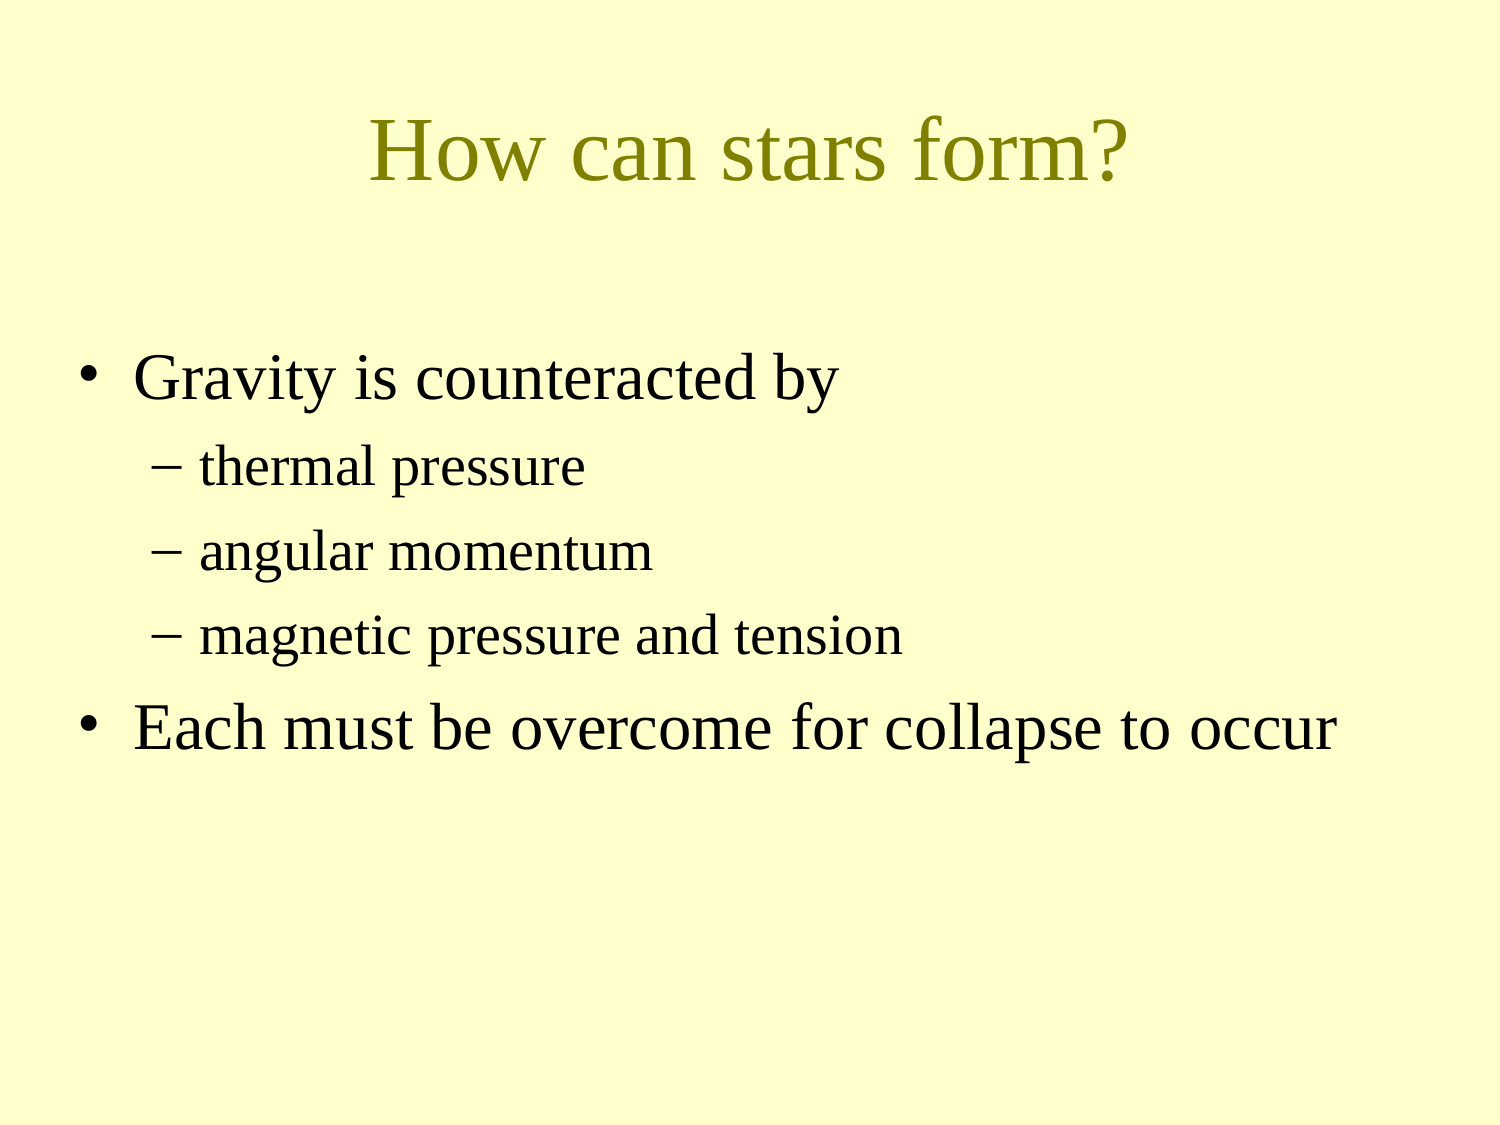

# How can stars form?
Gravity is counteracted by
thermal pressure
angular momentum
magnetic pressure and tension
Each must be overcome for collapse to occur